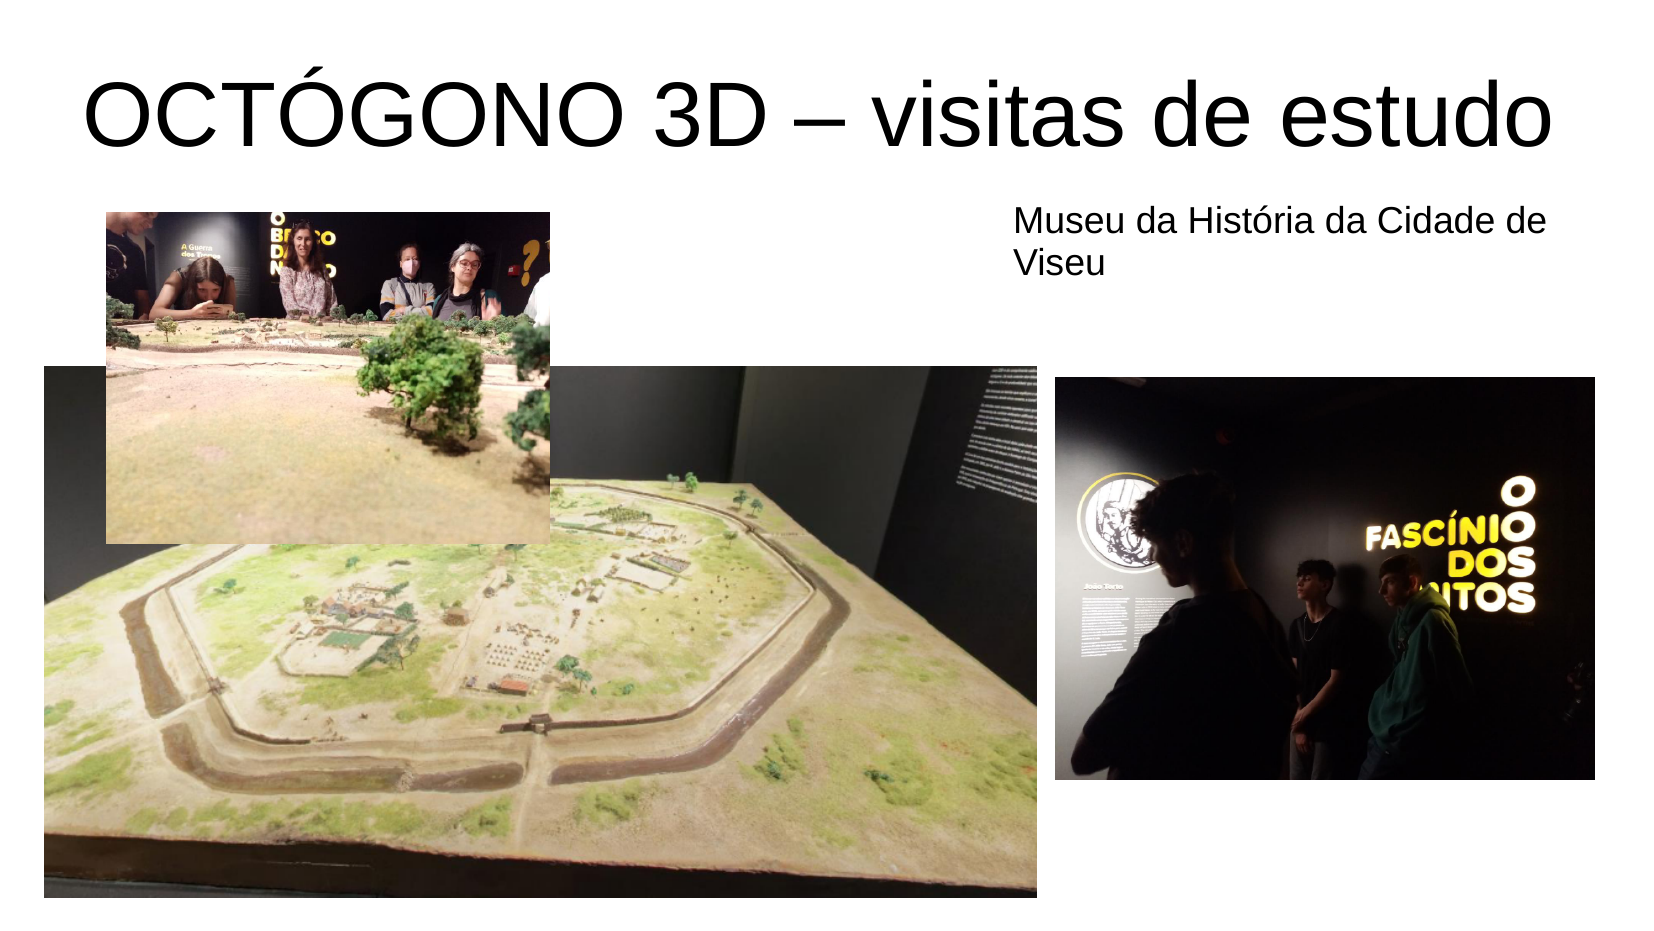

# OCTÓGONO 3D – visitas de estudo
Museu da História da Cidade de Viseu